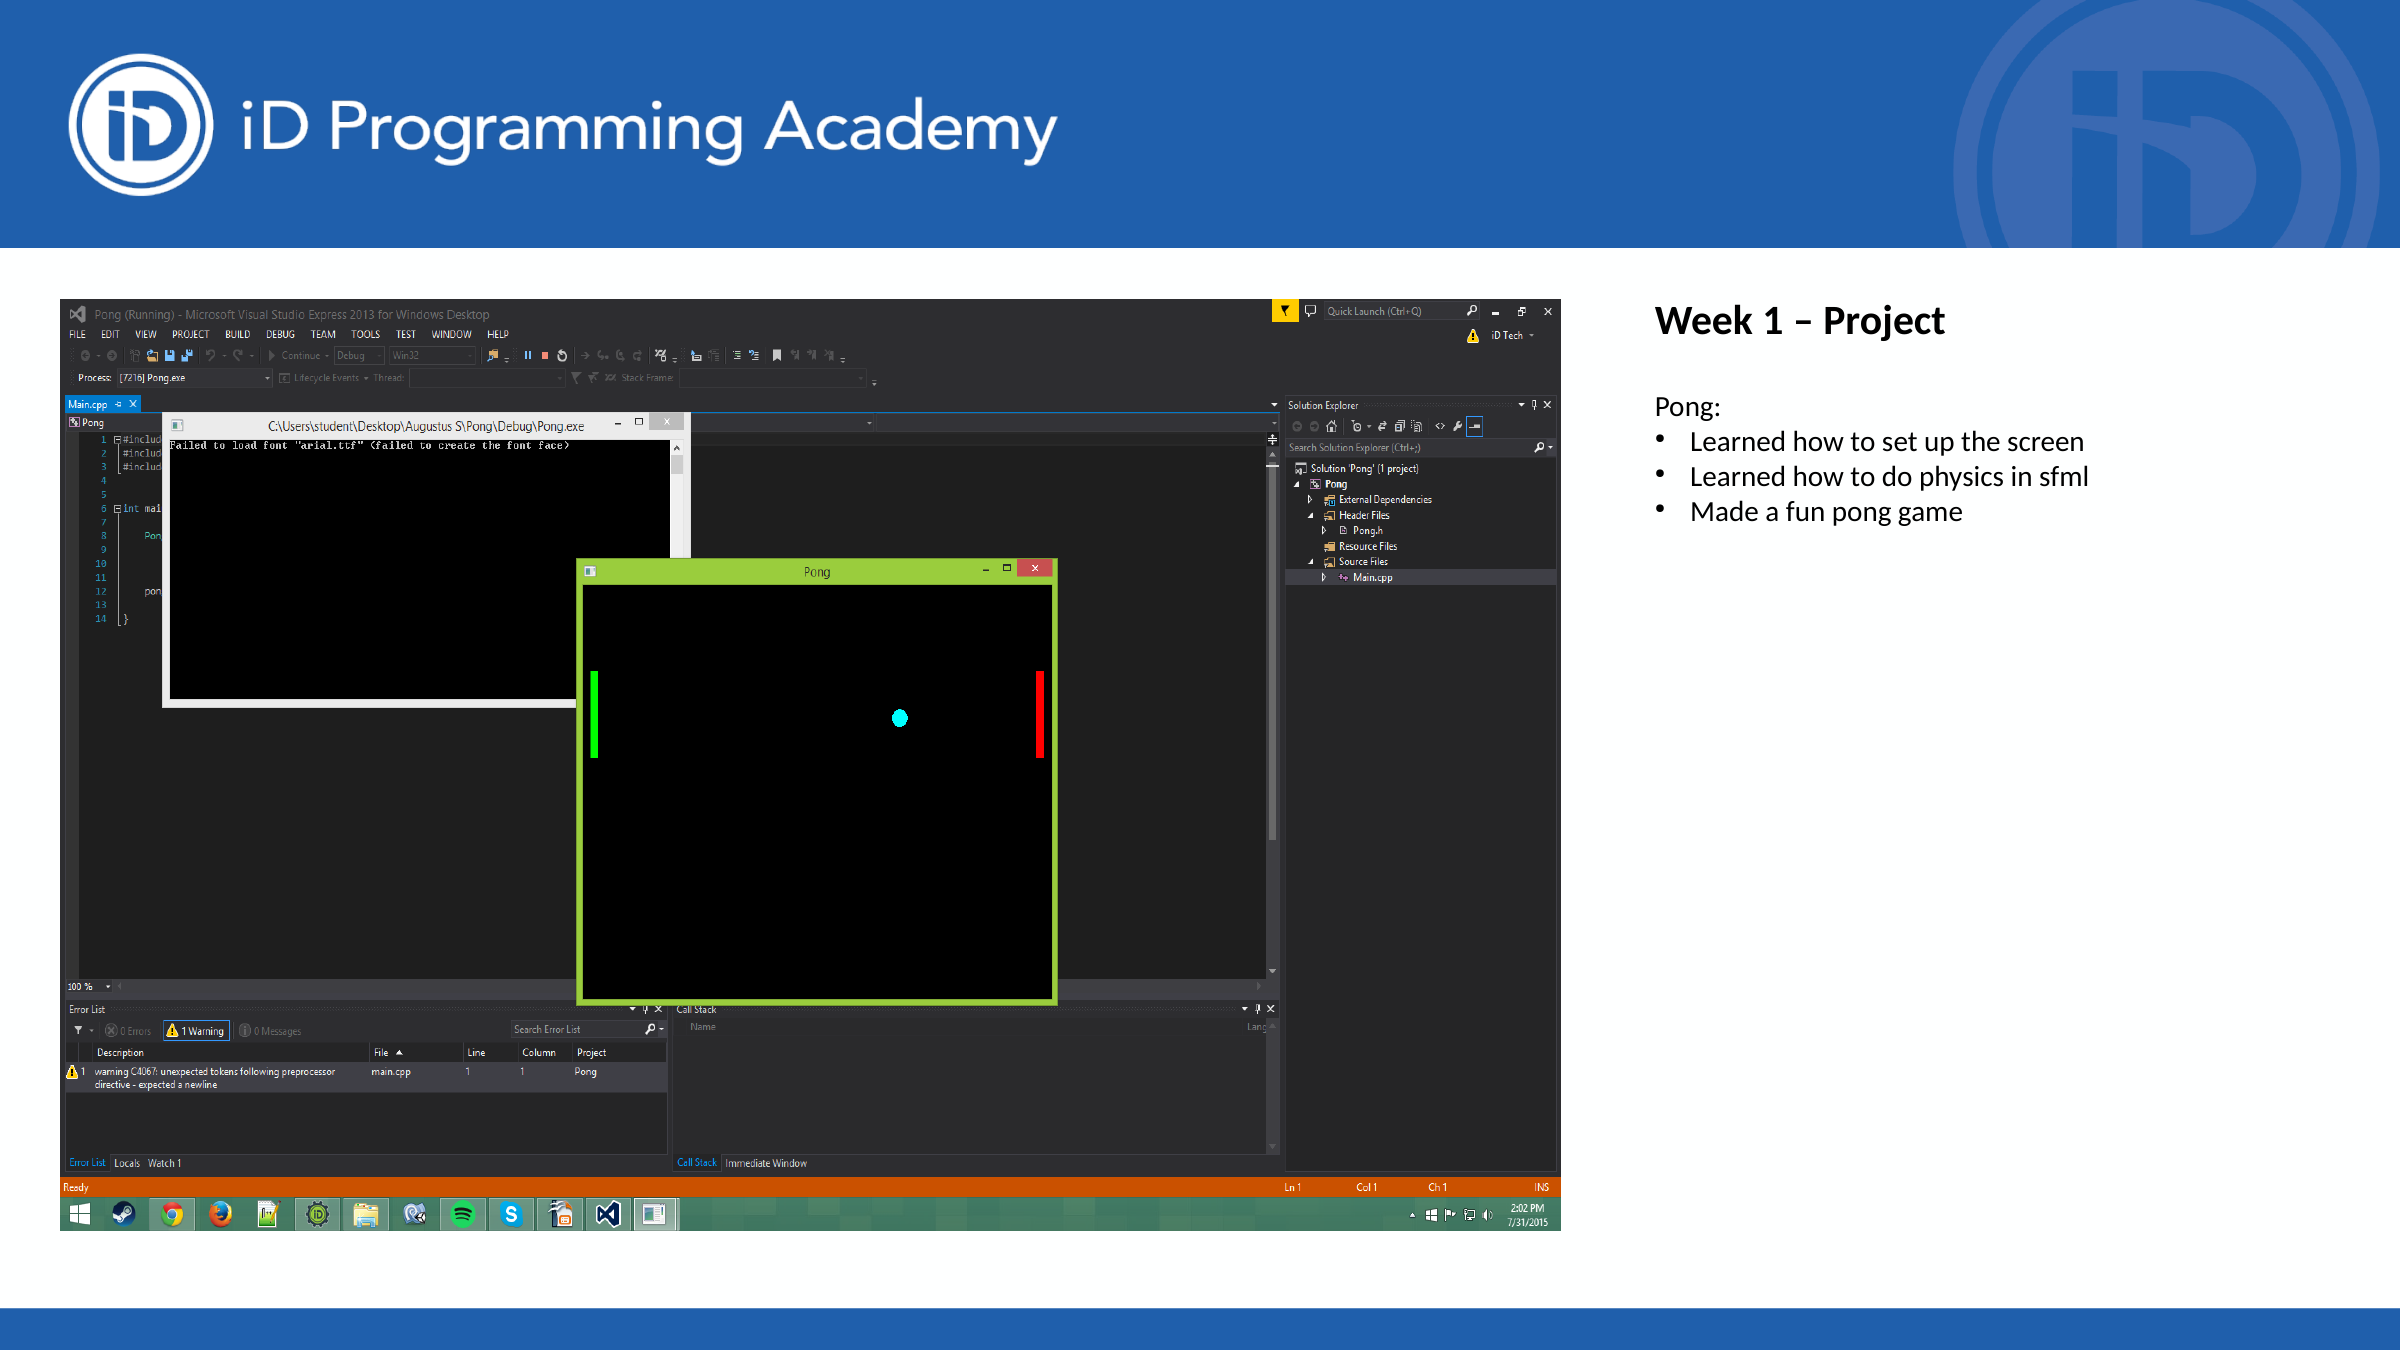

Week 1 – Project
Pong:
Learned how to set up the screen
Learned how to do physics in sfml
Made a fun pong game
Replace this image with your own screenshot. Then delete this text.